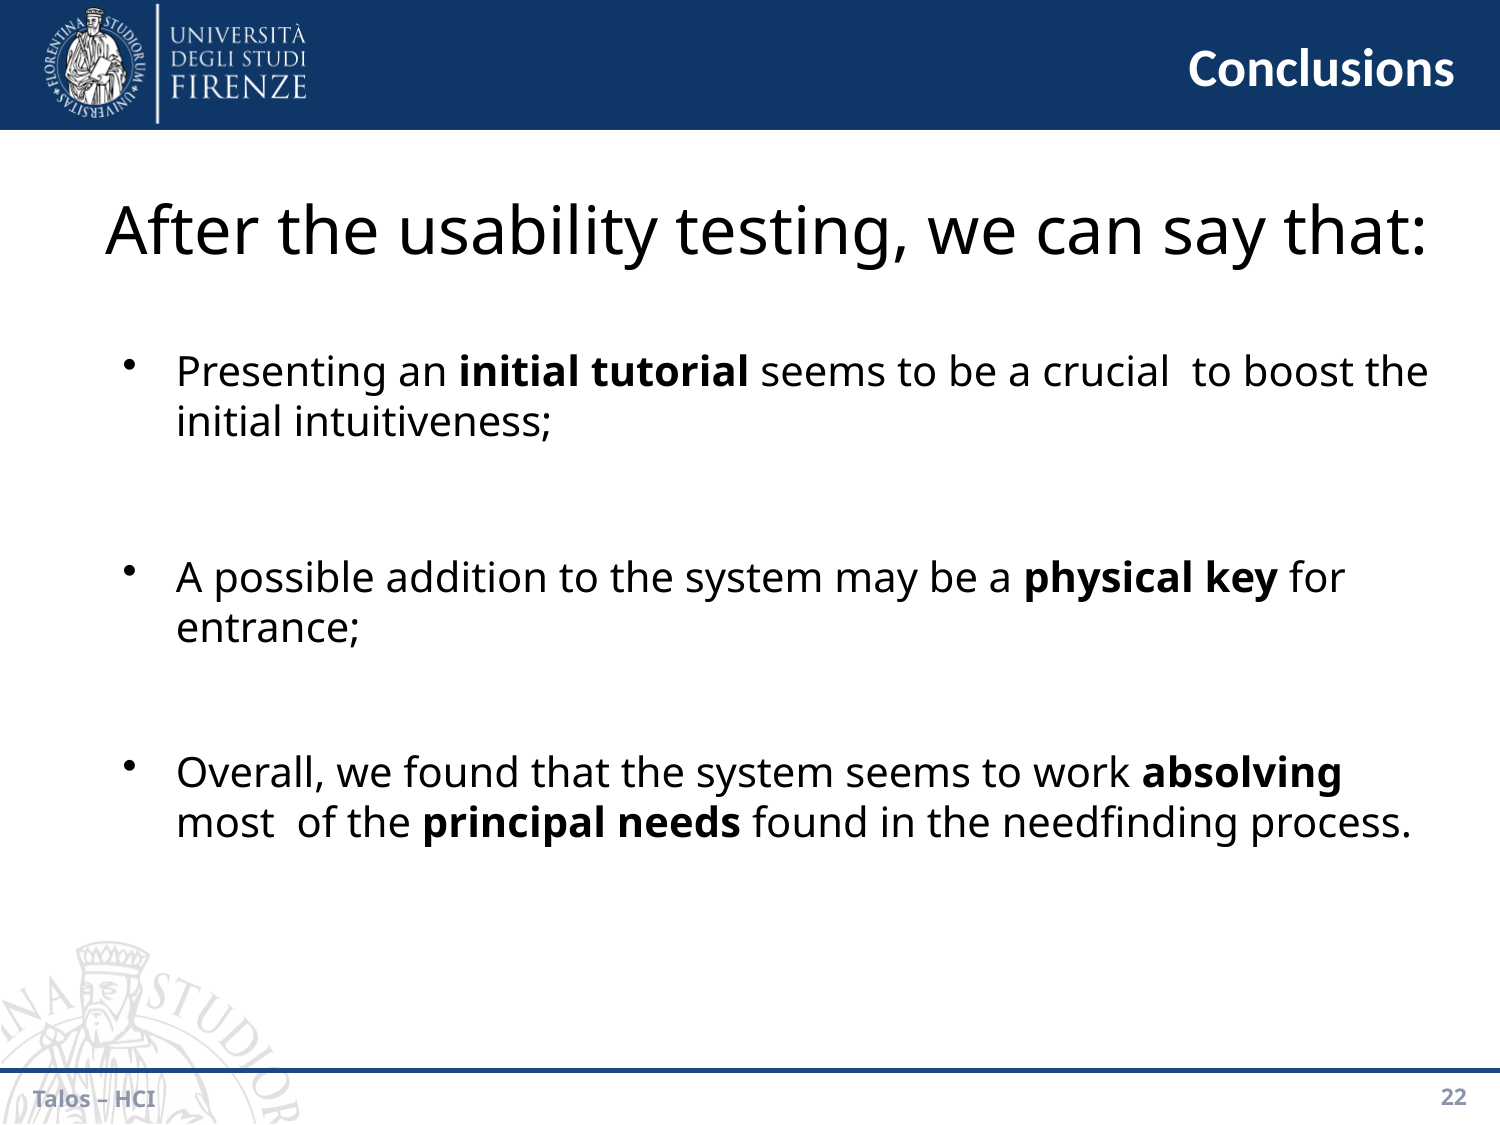

# Conclusions
After the usability testing, we can say that:
Presenting an initial tutorial seems to be a crucial to boost the initial intuitiveness;
A possible addition to the system may be a physical key for entrance;
Overall, we found that the system seems to work absolving most of the principal needs found in the needfinding process.
Talos – HCI